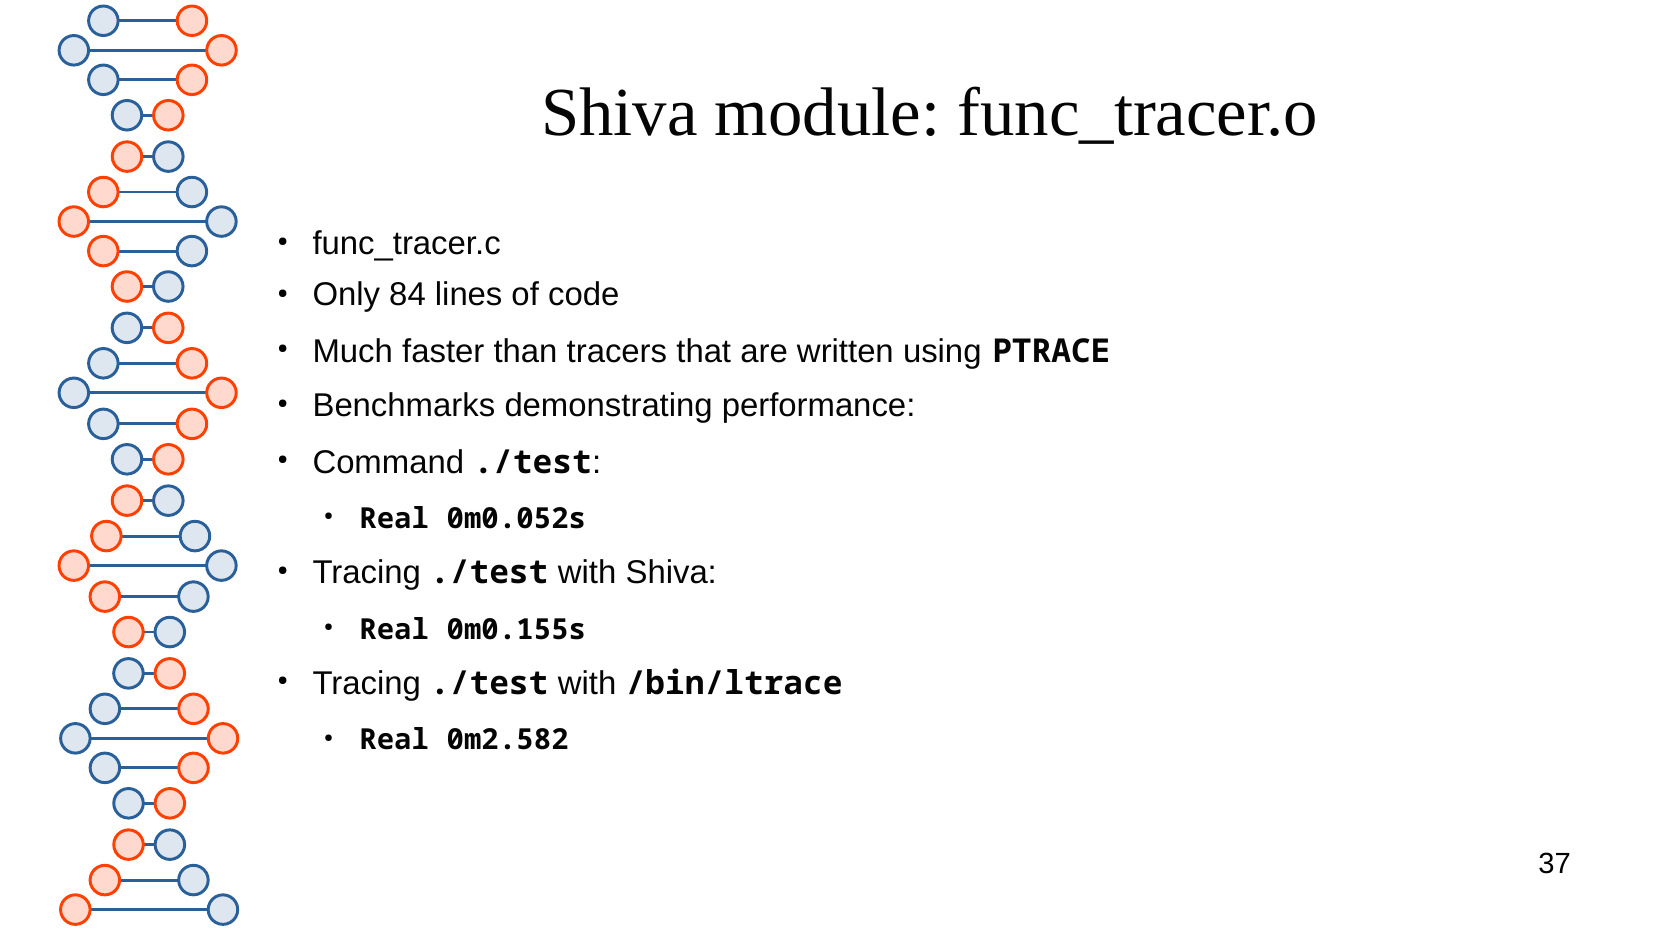

# Shiva module: func_tracer.o
func_tracer.c
Only 84 lines of code
Much faster than tracers that are written using PTRACE
Benchmarks demonstrating performance:
Command ./test:
Real 0m0.052s
Tracing ./test with Shiva:
Real 0m0.155s
Tracing ./test with /bin/ltrace
Real 0m2.582
37